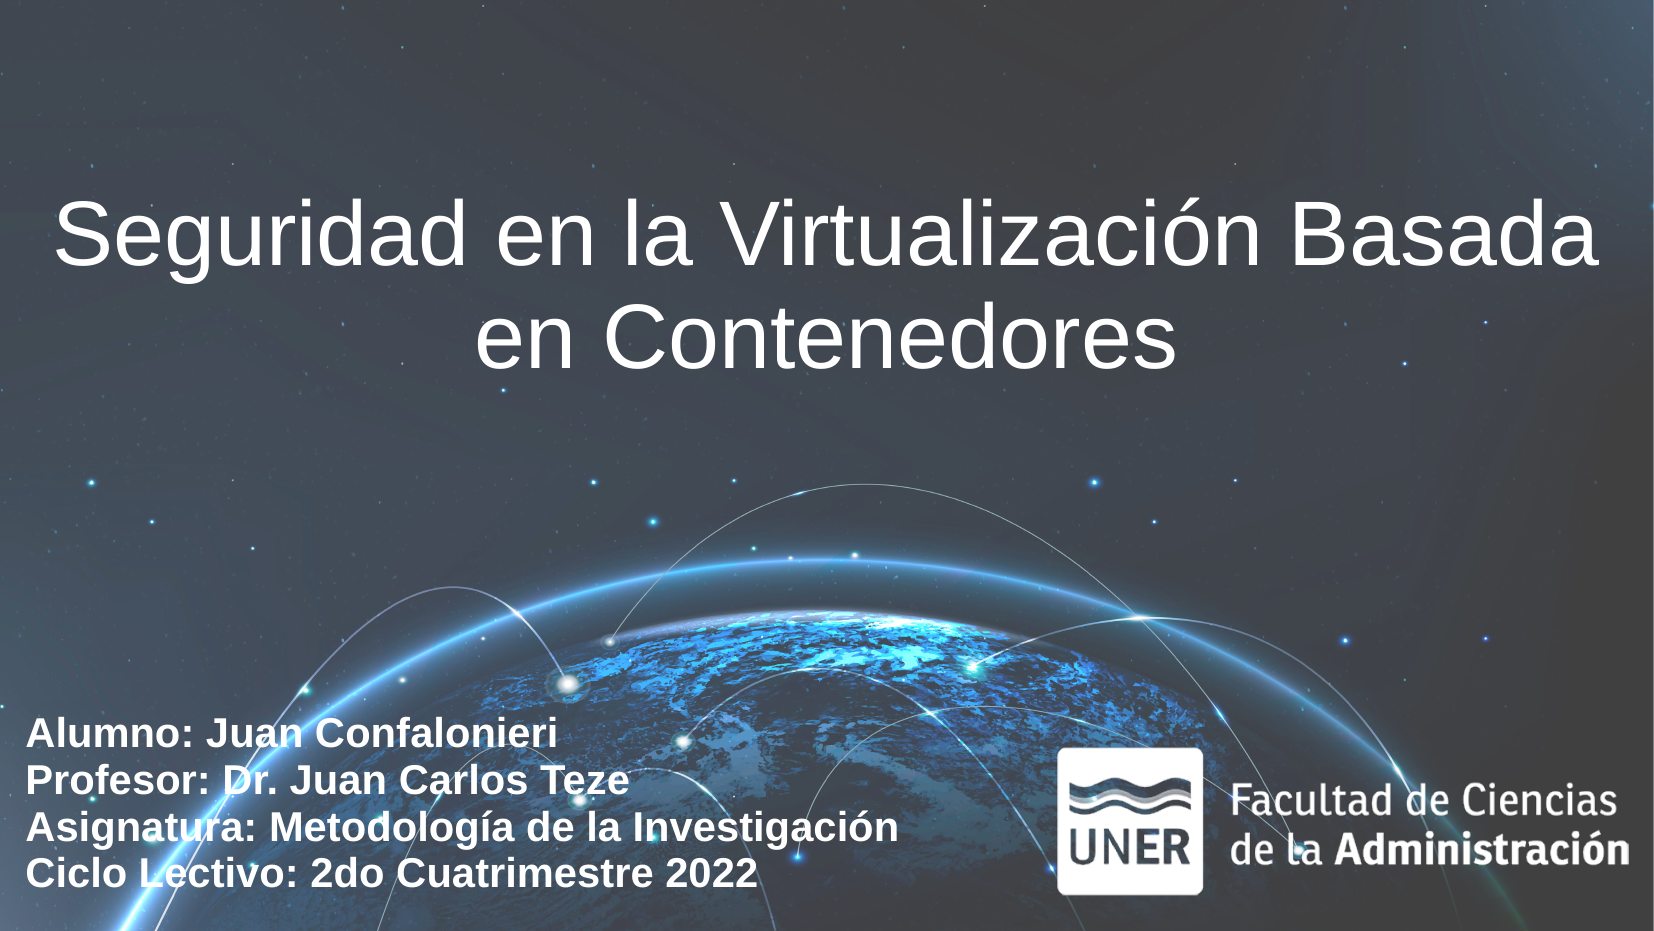

# Seguridad en la Virtualización Basada en Contenedores
Alumno: Juan Confalonieri
Profesor: Dr. Juan Carlos Teze
Asignatura: Metodología de la Investigación
Ciclo Lectivo: 2do Cuatrimestre 2022